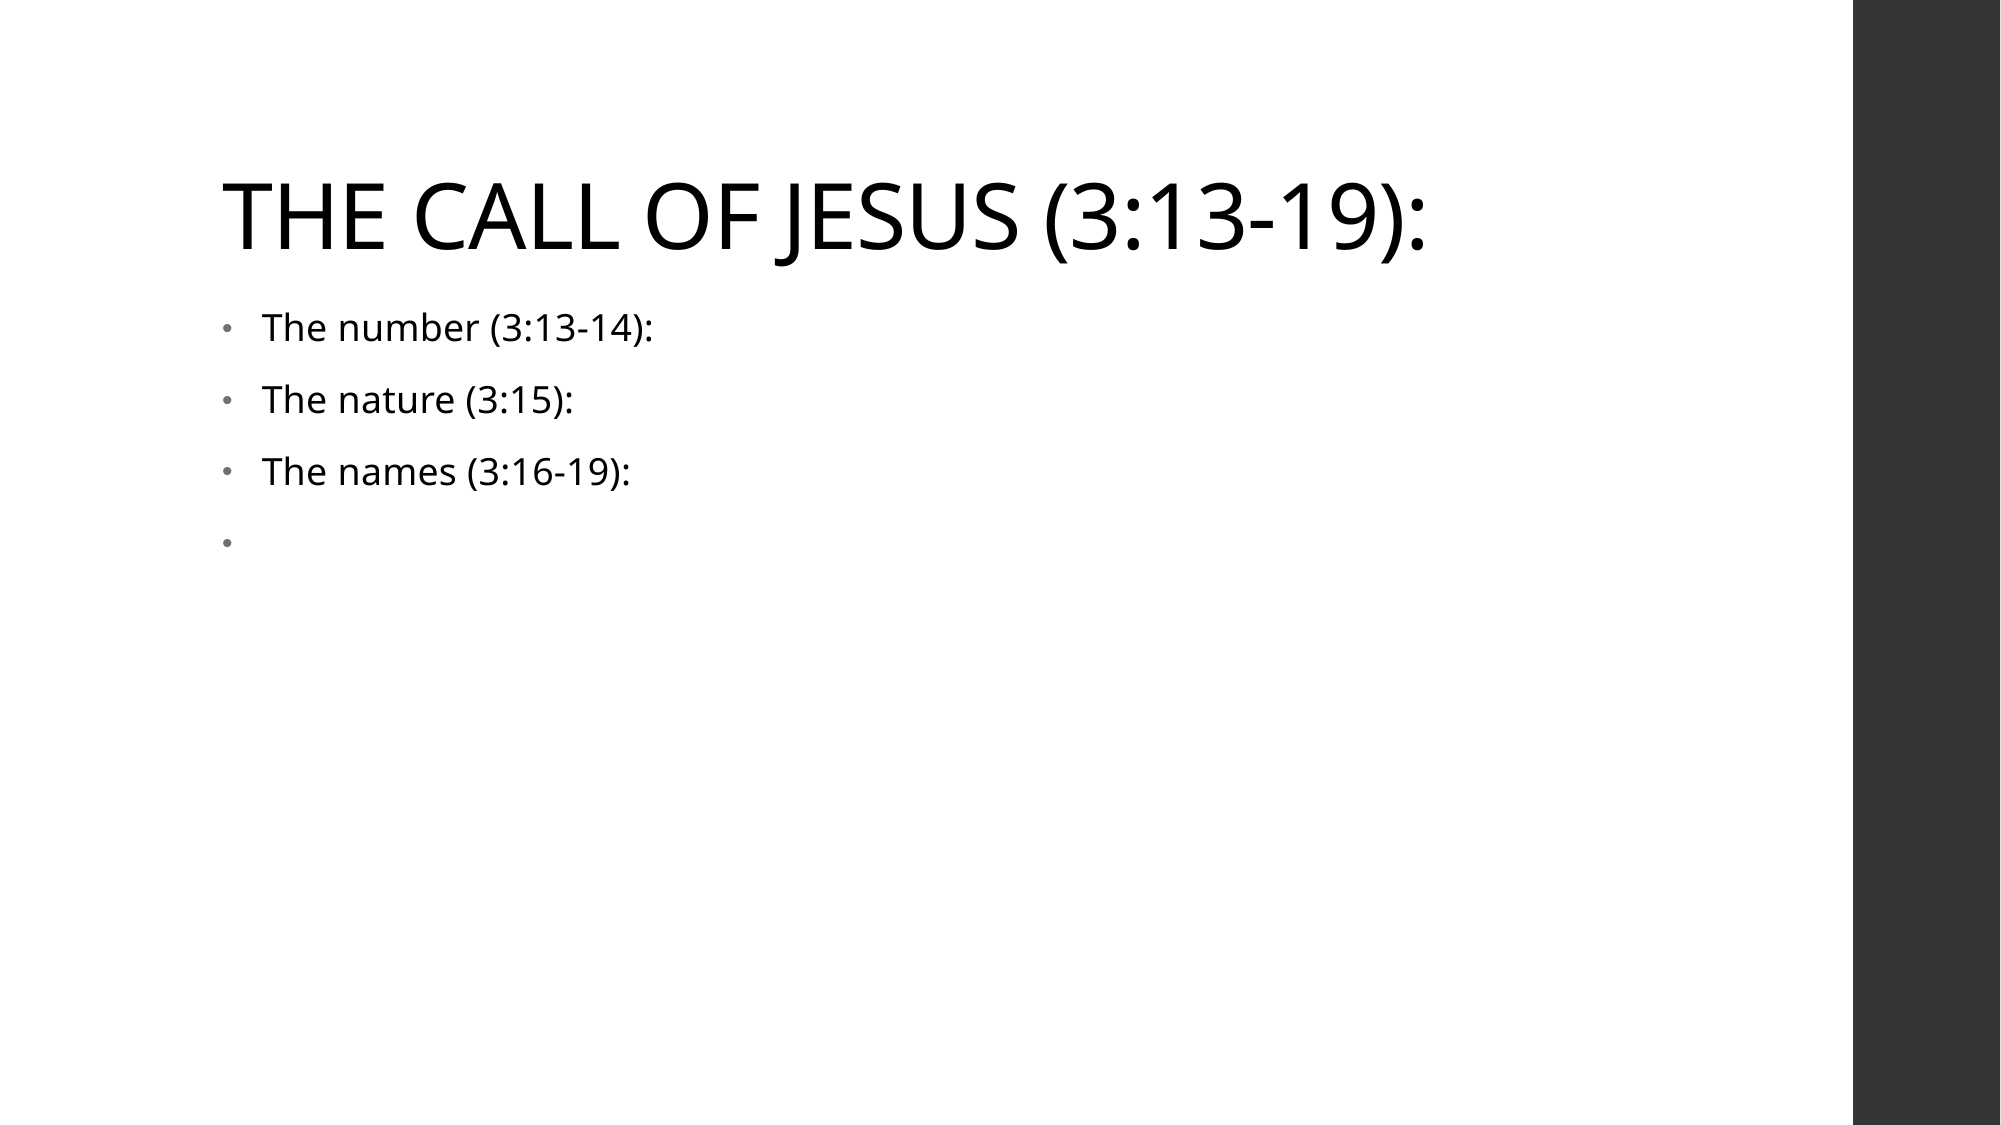

# THE CALL OF JESUS (3:13-19):
 The number (3:13-14):
 The nature (3:15):
 The names (3:16-19):